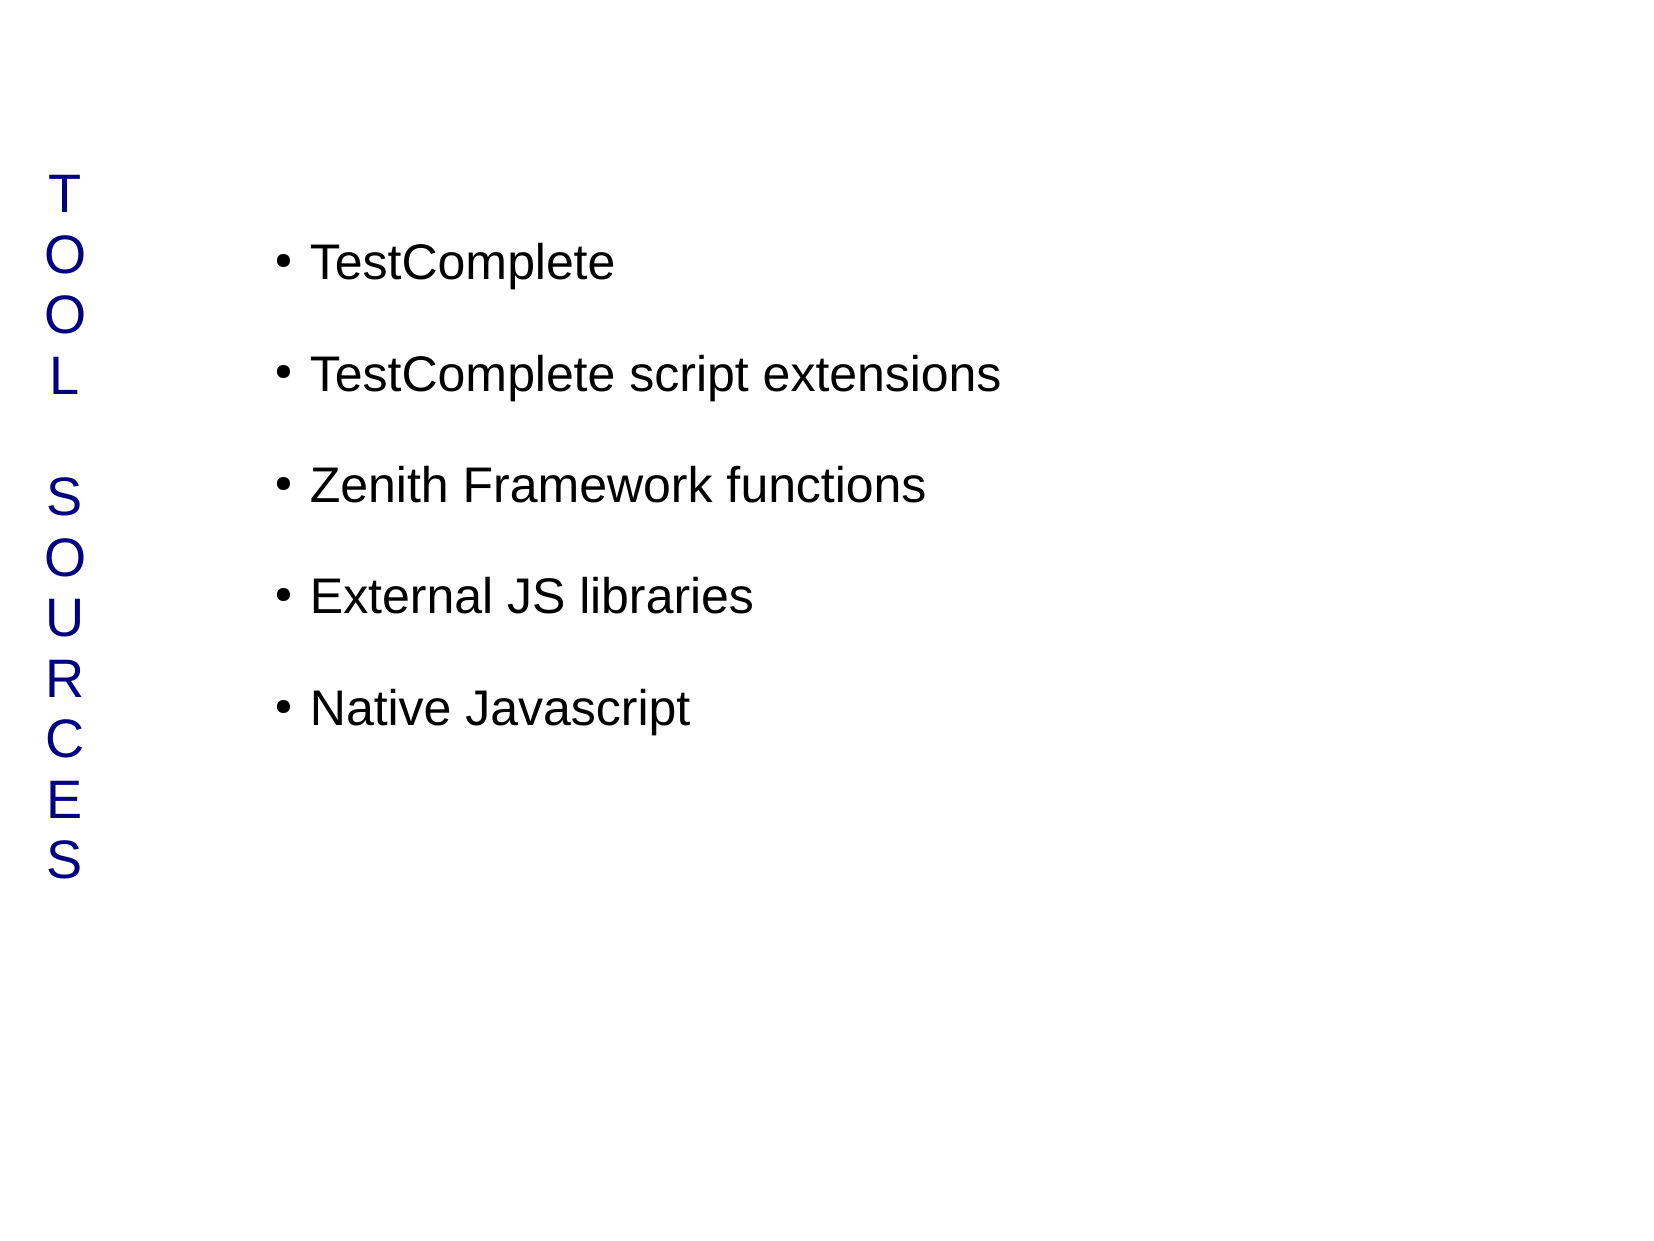

T
OOL
SOURCES
TestComplete
TestComplete script extensions
Zenith Framework functions
External JS libraries
Native Javascript